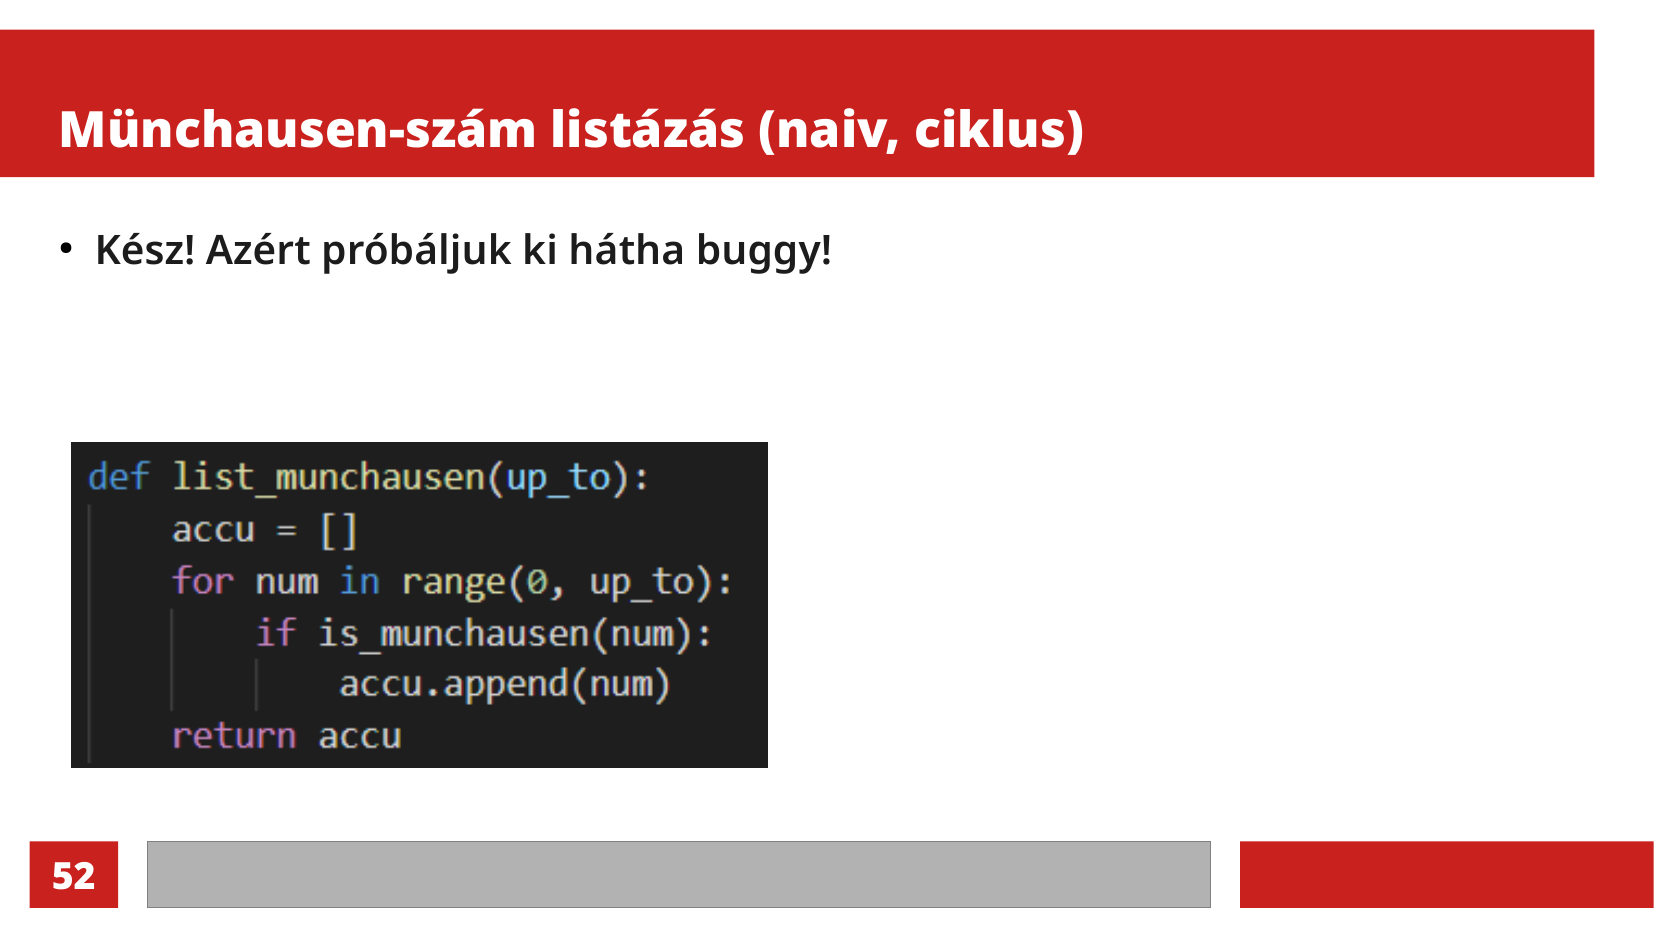

# Münchausen-szám listázás (naiv, ciklus)
Kész! Azért próbáljuk ki hátha buggy!
52